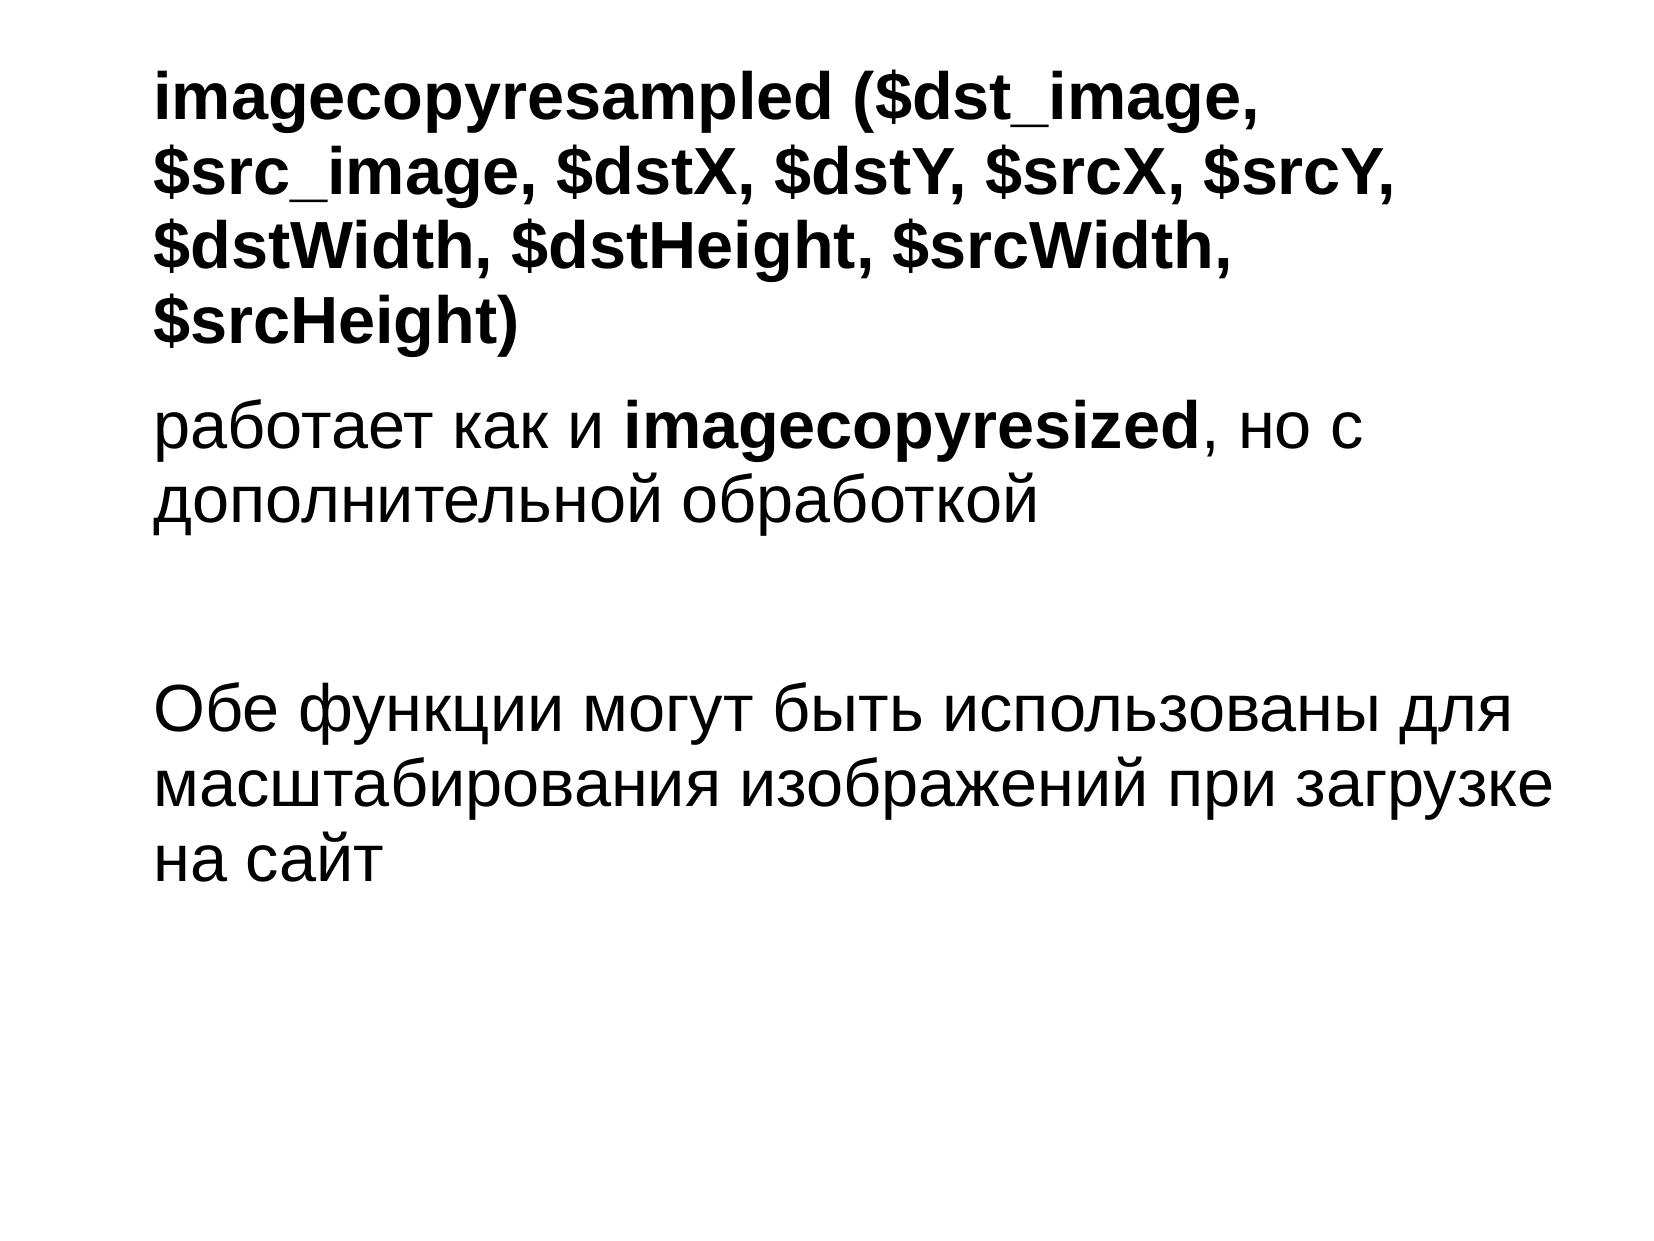

# imagecopyresampled ($dst_image, $src_image, $dstX, $dstY, $srcX, $srcY, $dstWidth, $dstHeight, $srcWidth, $srcHeight)
работает как и imagecopyresized, но с дополнительной обработкой
Обе функции могут быть использованы для масштабирования изображений при загрузке на сайт